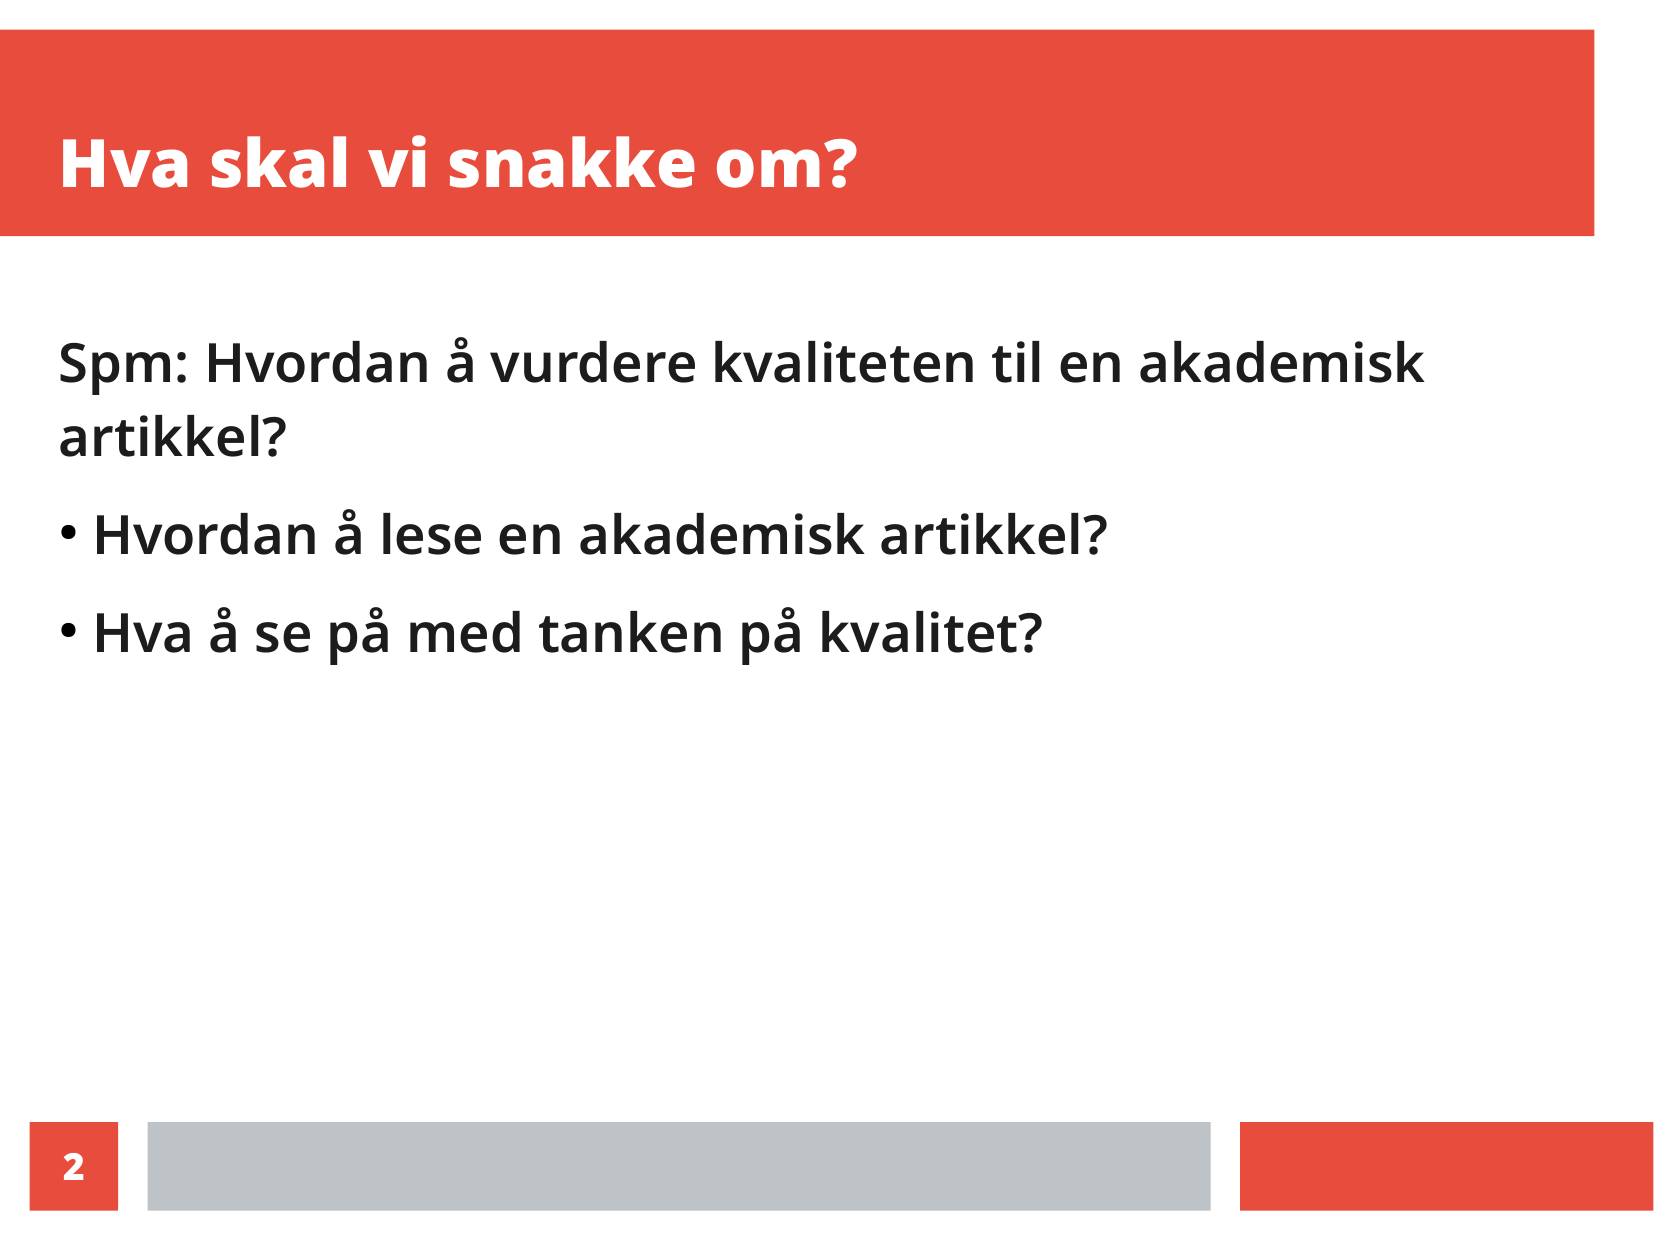

# Hva skal vi snakke om?
Spm: Hvordan å vurdere kvaliteten til en akademisk artikkel?
 Hvordan å lese en akademisk artikkel?
 Hva å se på med tanken på kvalitet?
2